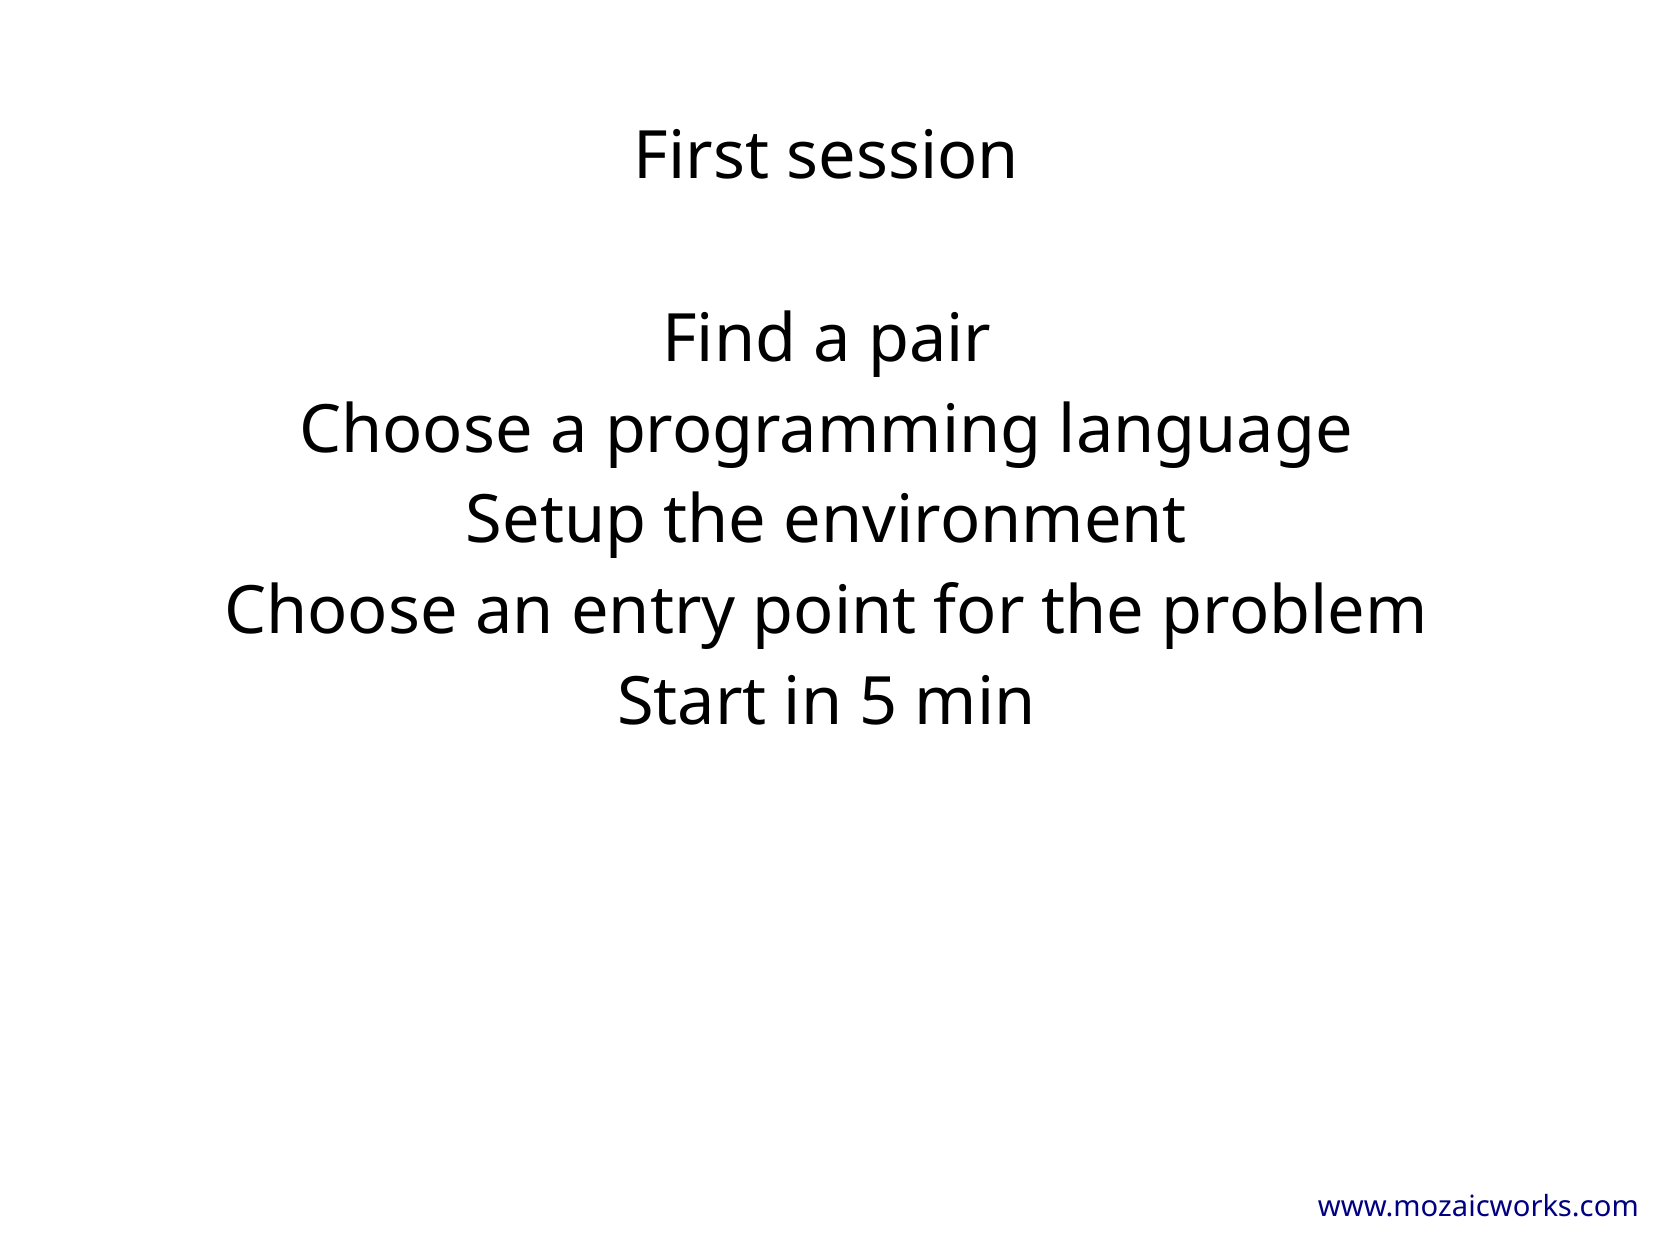

# First session
Find a pair
Choose a programming language
Setup the environment
Choose an entry point for the problem
Start in 5 min
www.mozaicworks.com